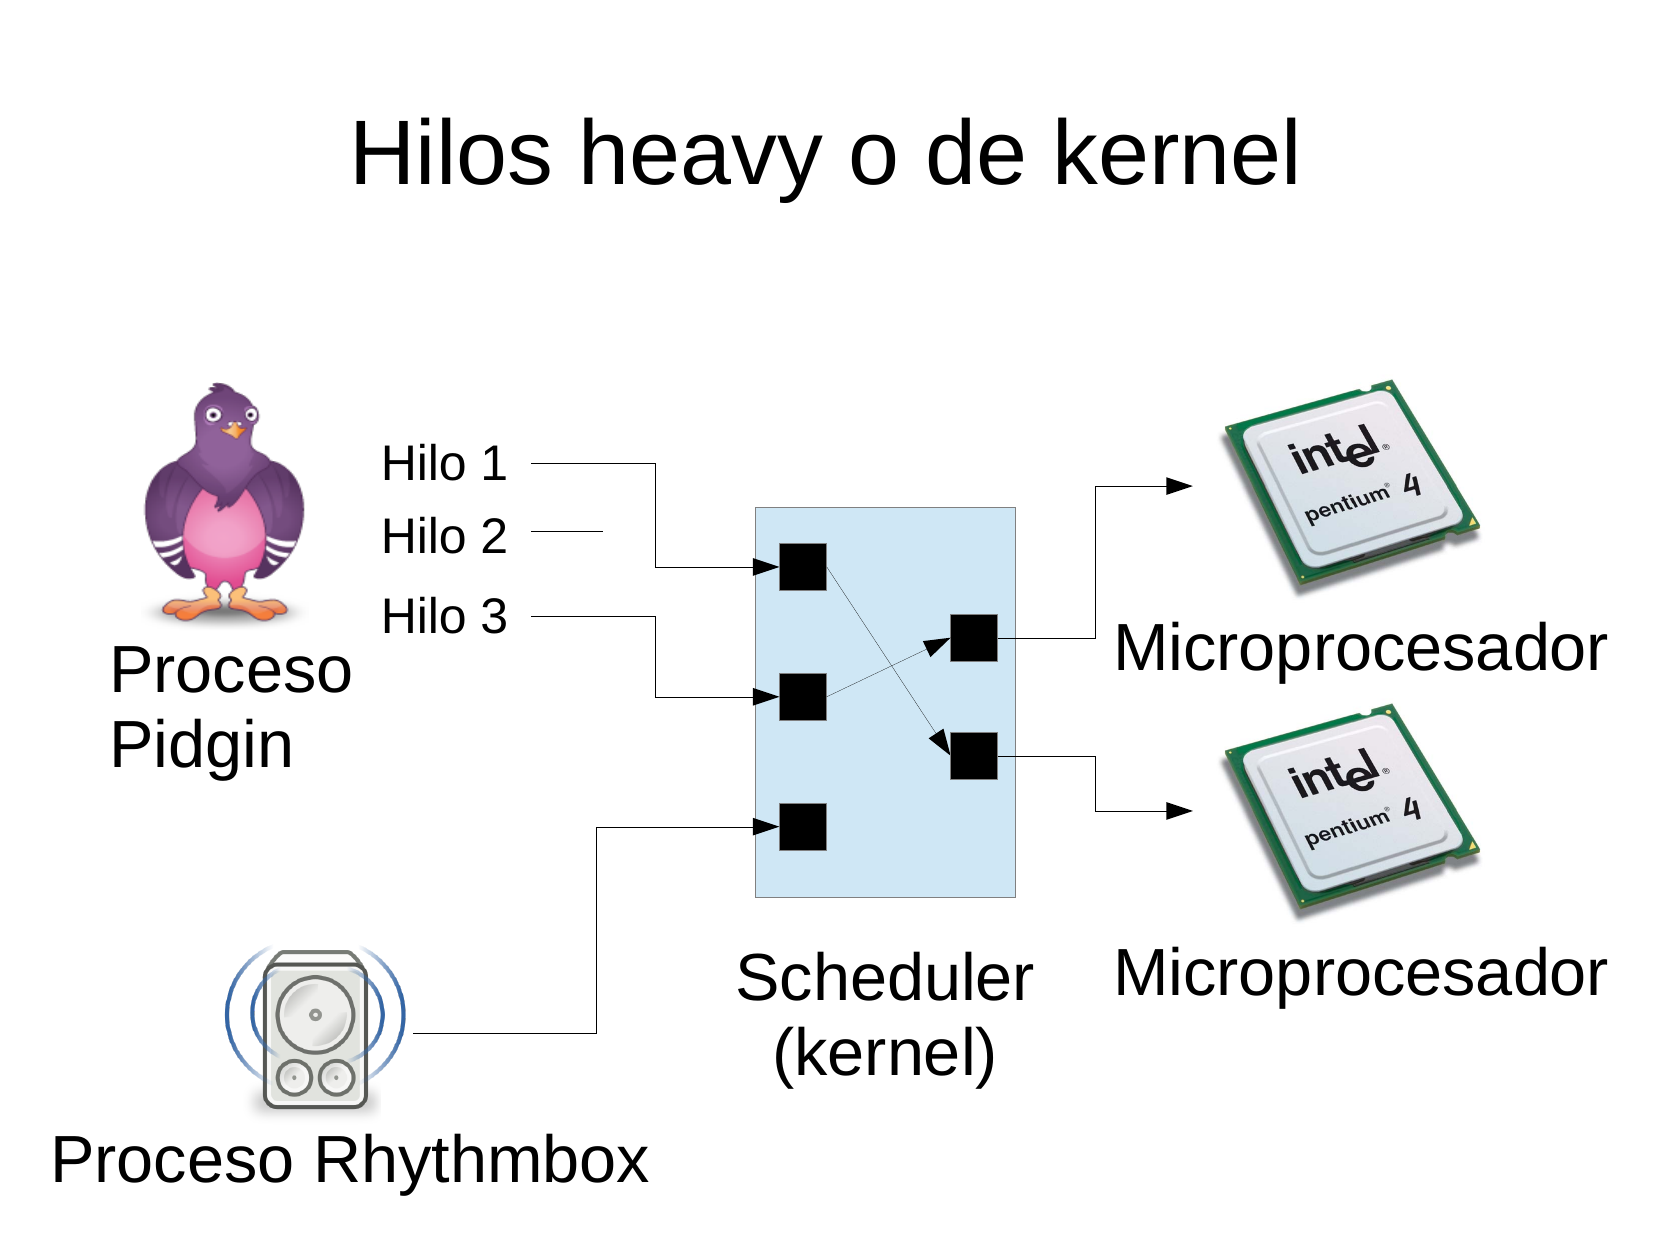

# Hilos heavy o de kernel
Hilo 1
Hilo 2
Hilo 3
Microprocesador
Proceso
Pidgin
Microprocesador
Scheduler
 (kernel)
Proceso Rhythmbox